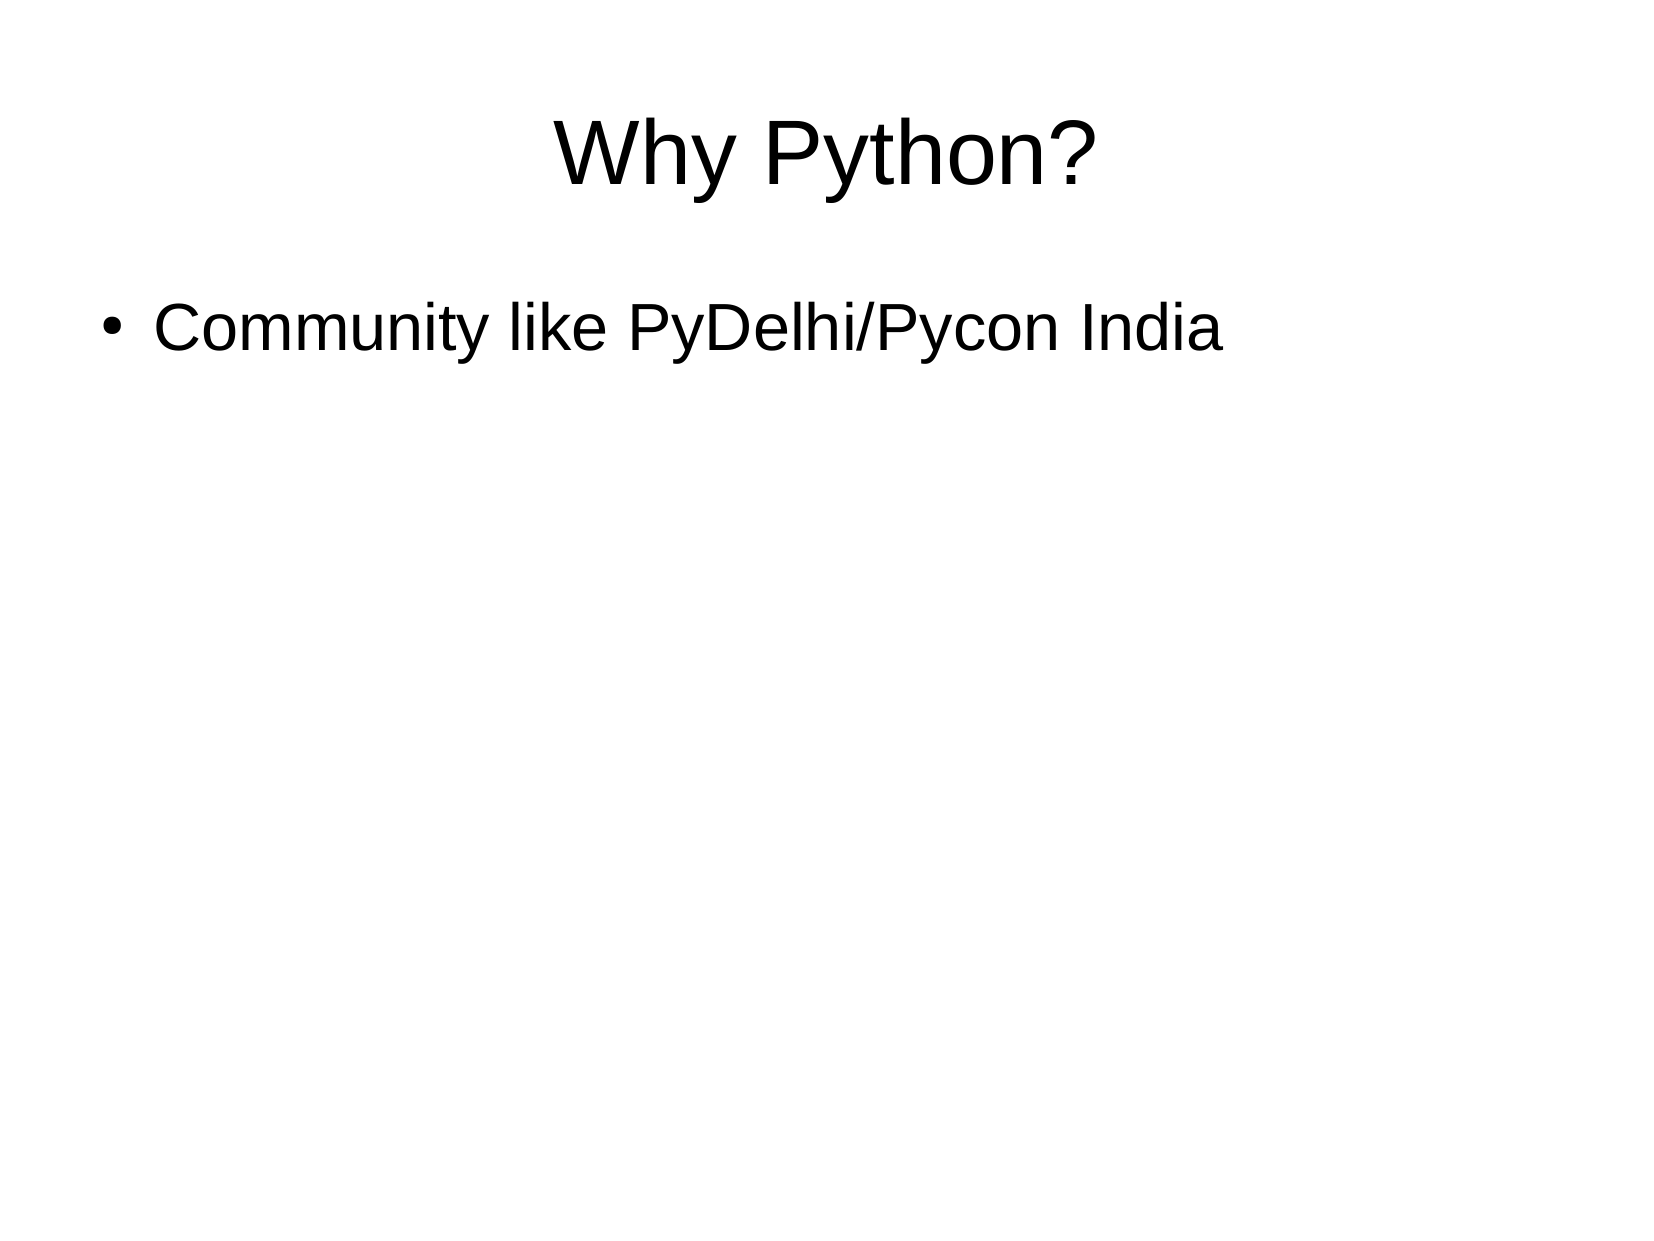

# Why Python?
Community like PyDelhi/Pycon India